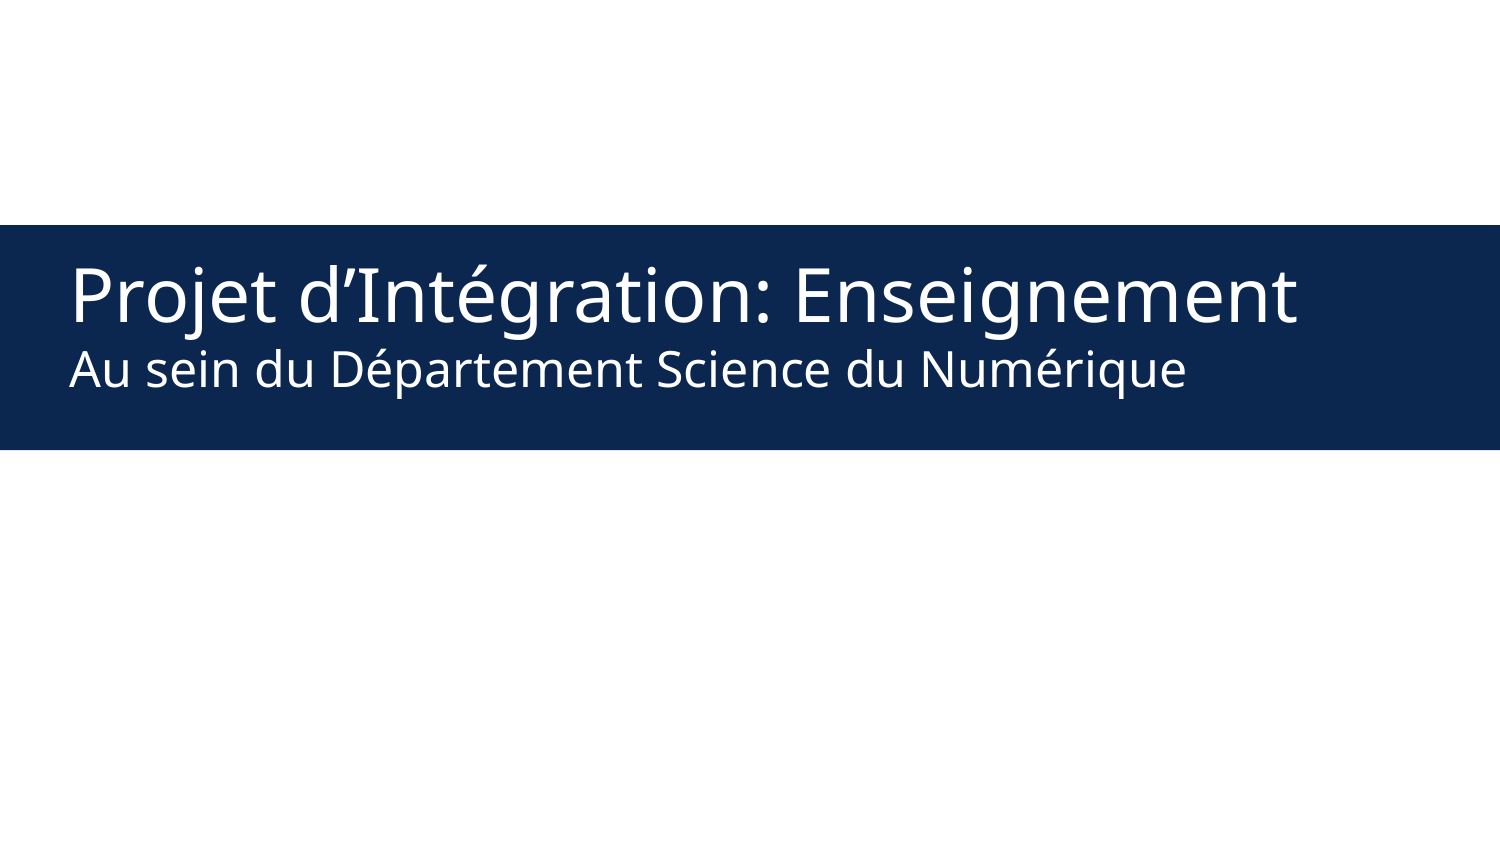

# Projet d’Intégration: Enseignement Au sein du Département Science du Numérique